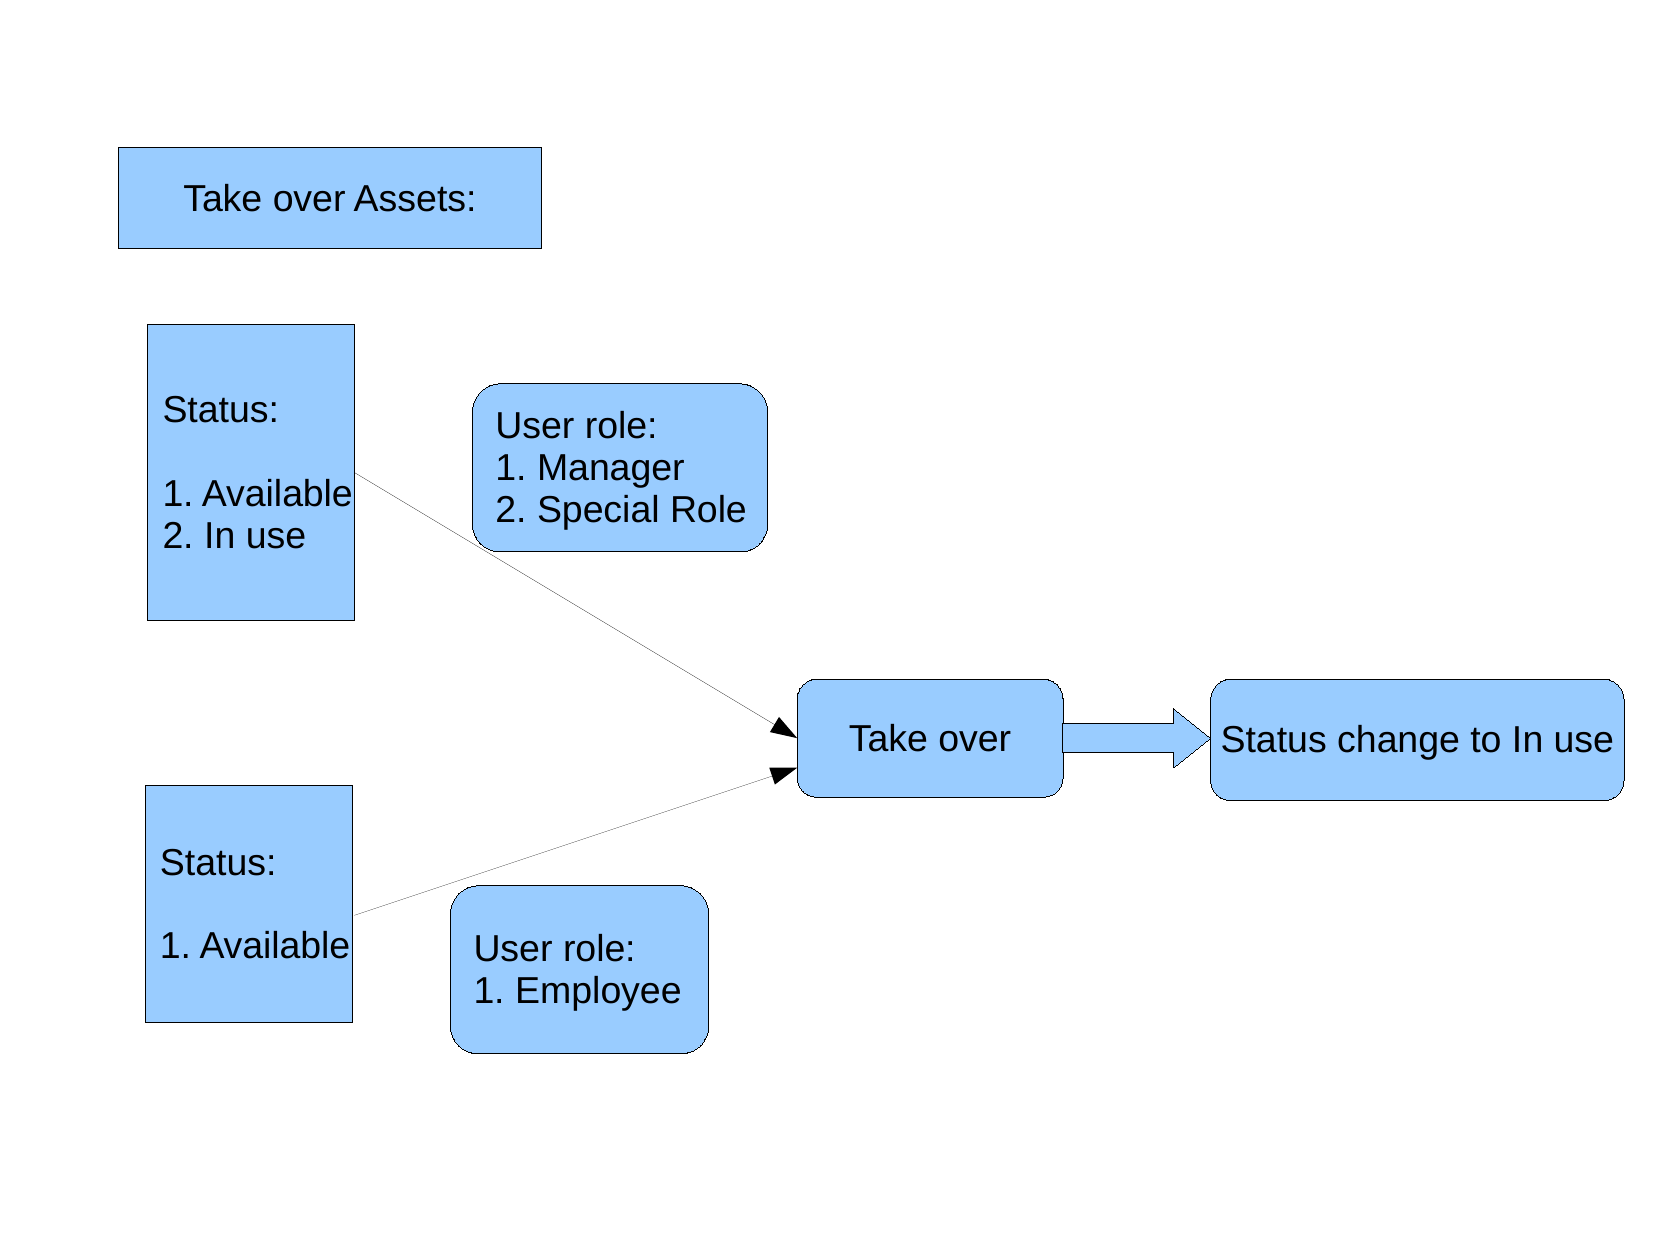

Take over Assets:
Status:
1. Available
2. In use
User role:
1. Manager
2. Special Role
Take over
Status change to In use
Status:
1. Available
User role:
1. Employee